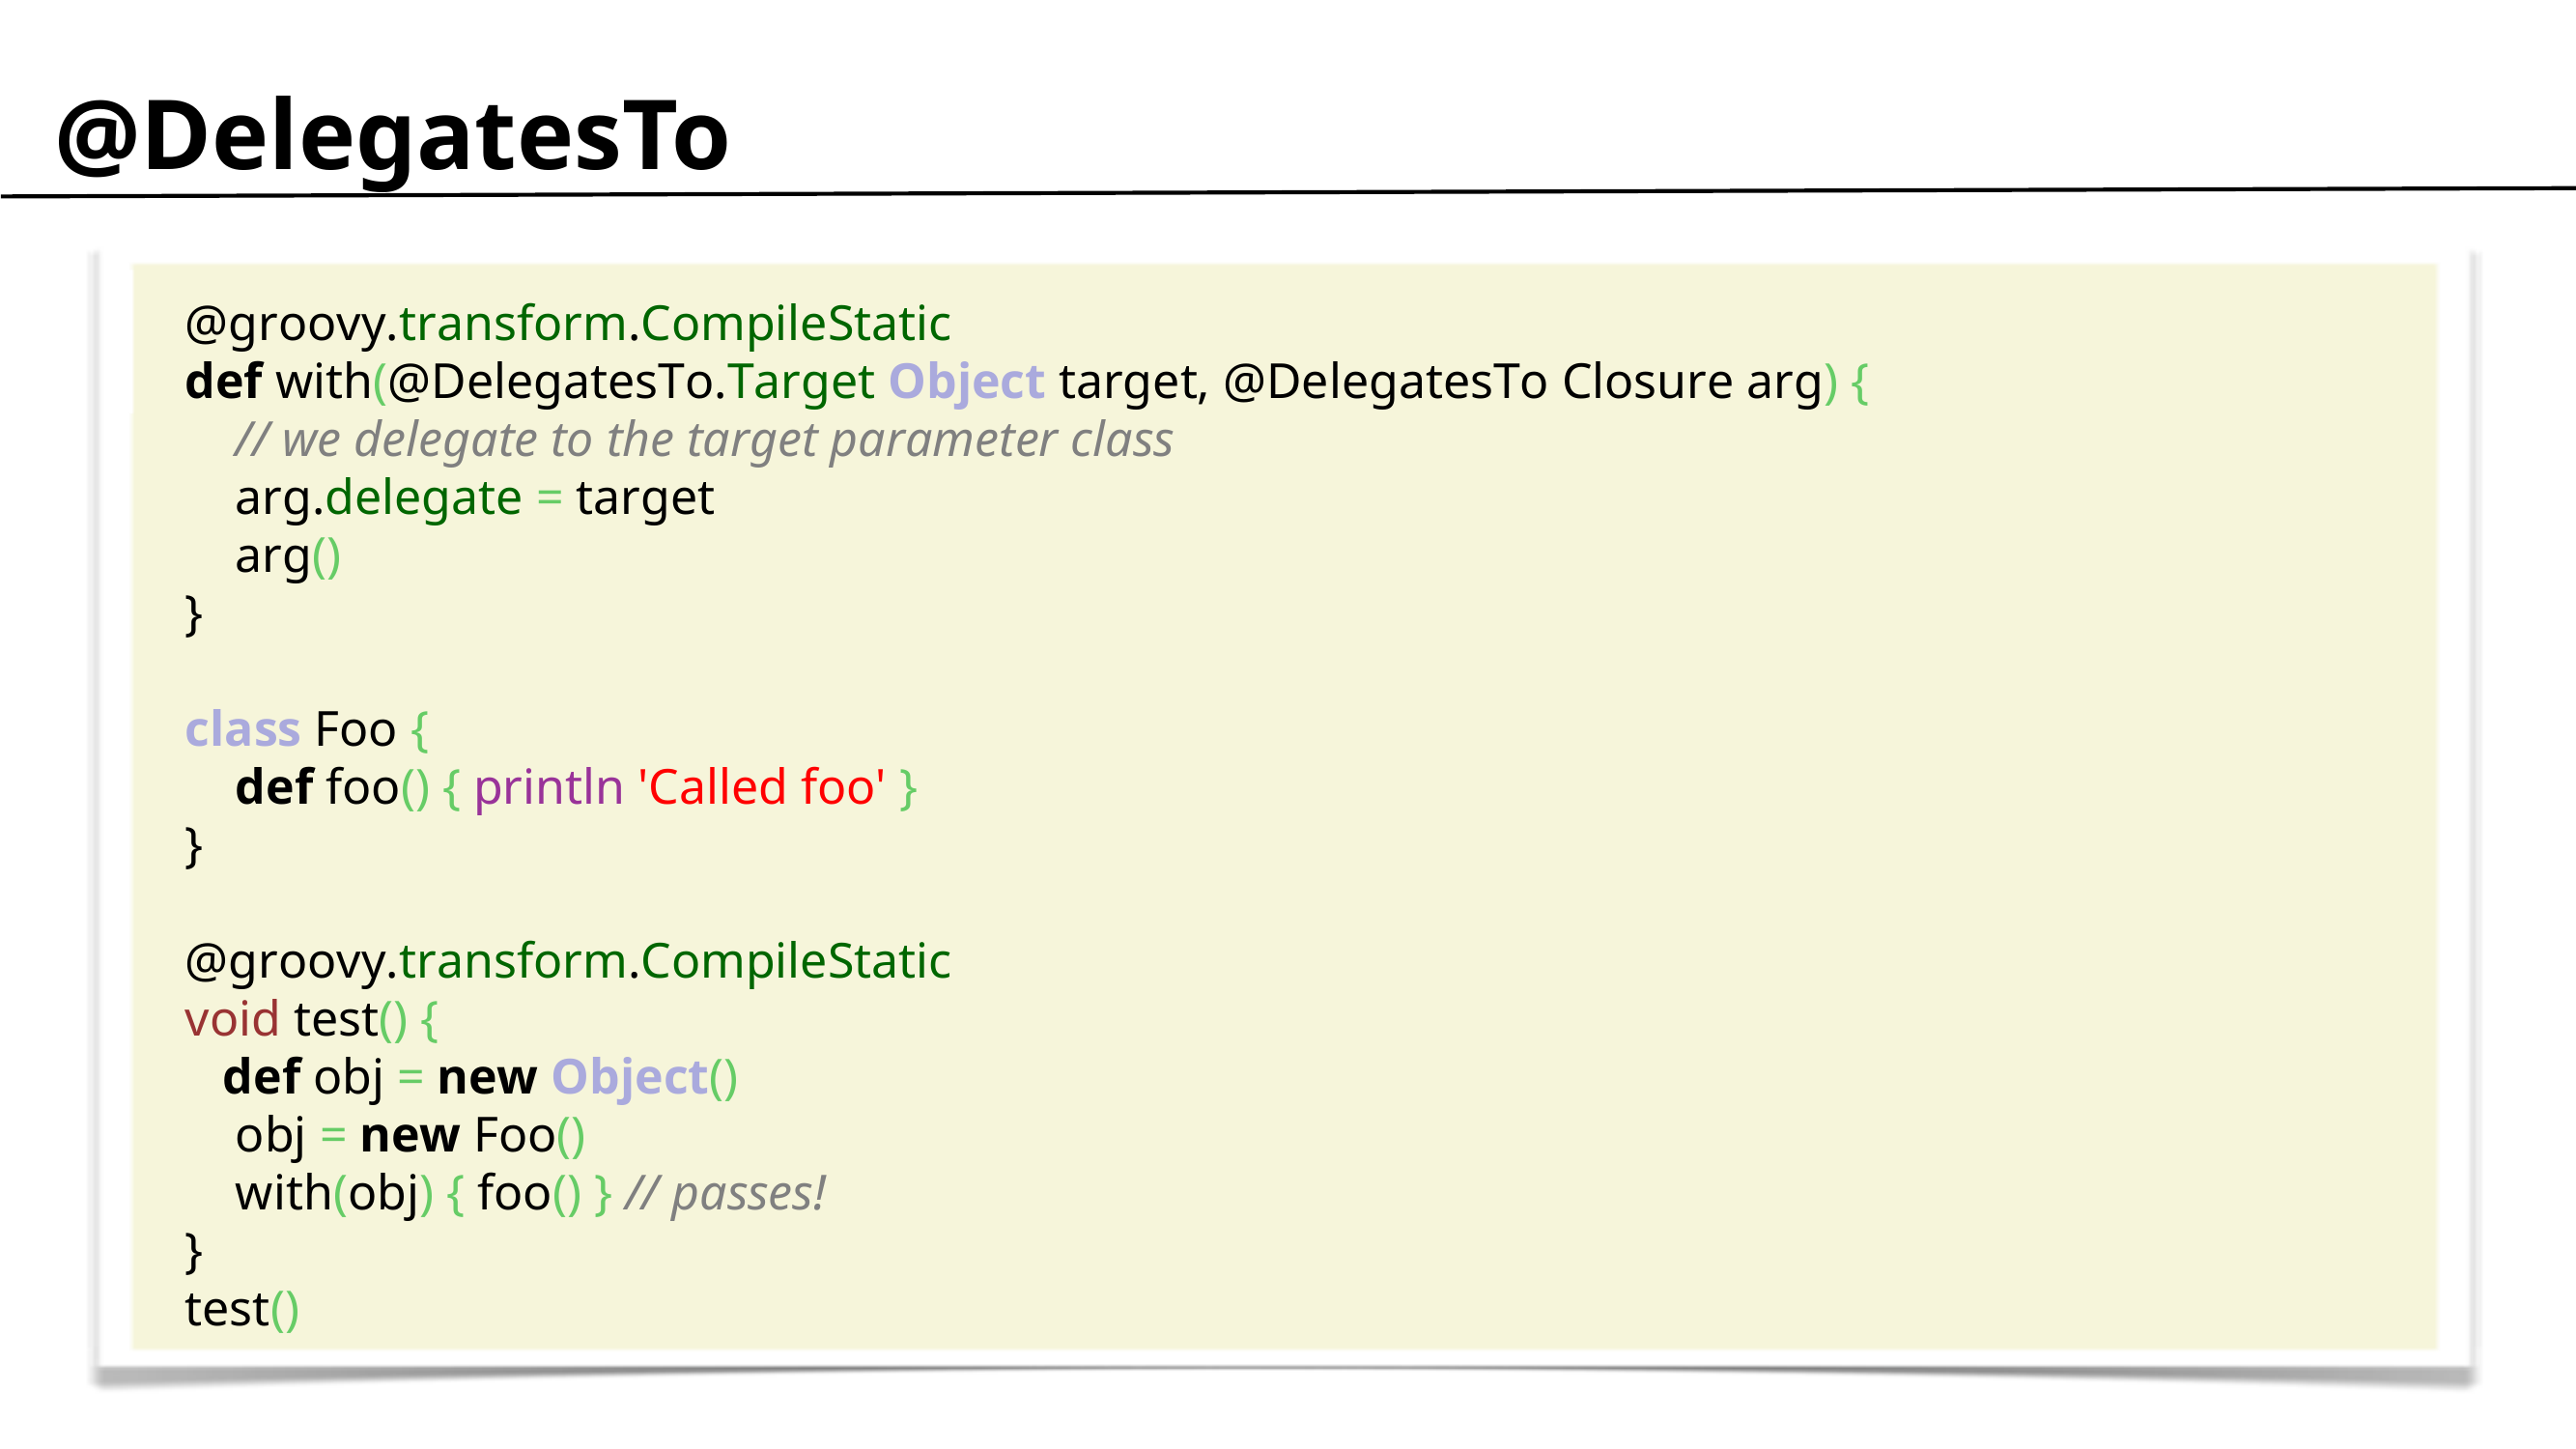

# @DelegatesTo
@groovy.transform.CompileStatic
def with(@DelegatesTo.Target Object target, @DelegatesTo Closure arg) {
 // we delegate to the target parameter class
 arg.delegate = target
 arg()
}
class Foo {
 def foo() { println 'Called foo' }
}
@groovy.transform.CompileStatic
void test() {
 def obj = new Object()
 obj = new Foo()
 with(obj) { foo() } // passes!
}
test()